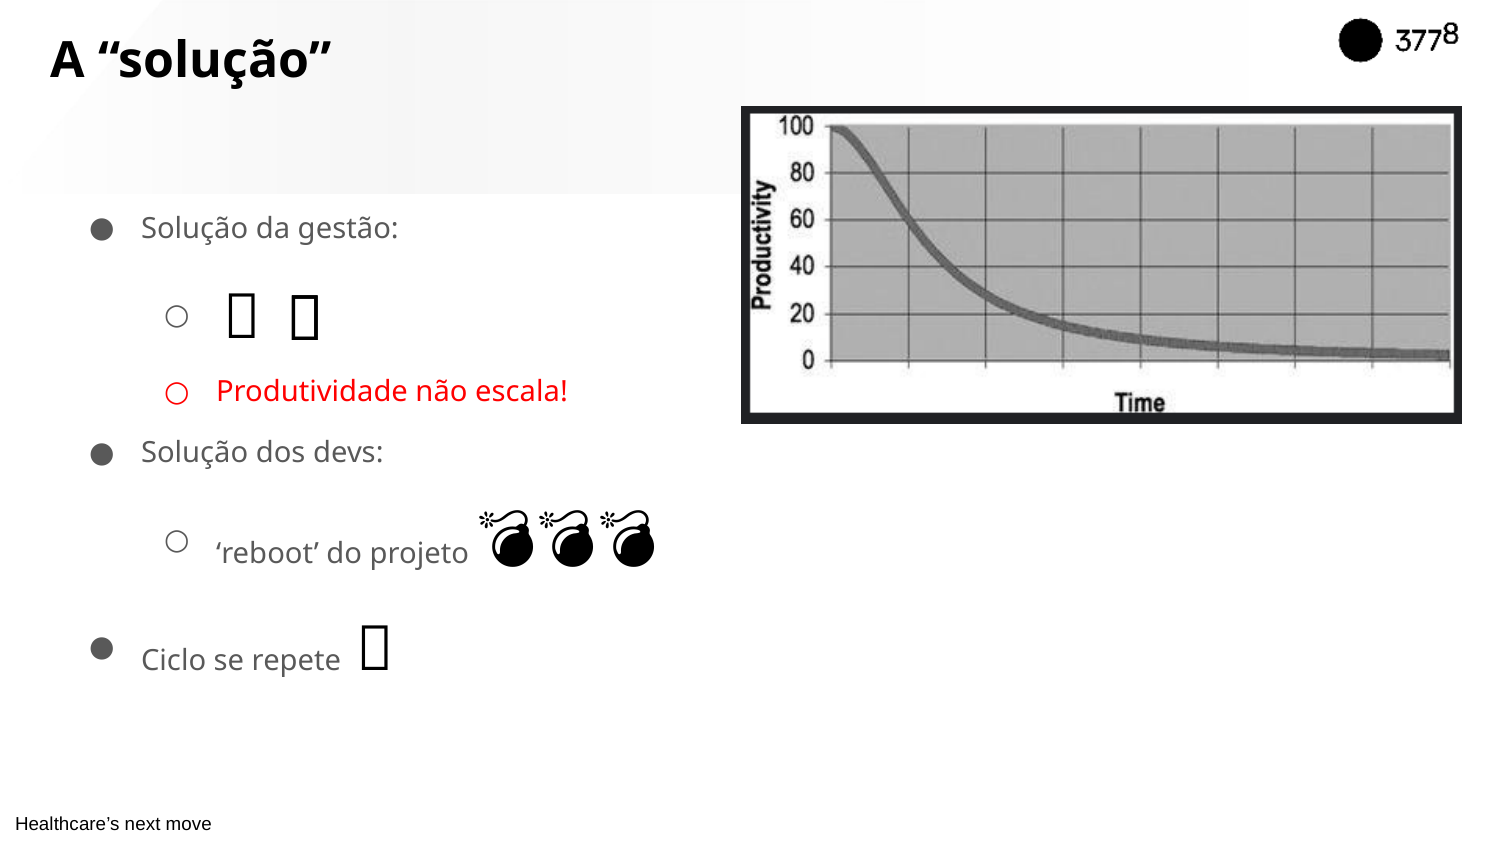

# A “solução”
Solução da gestão:
 👨‍💻
👩‍💻👨‍💻
👩‍💻👨‍💻👩‍💻👨‍💻
👩‍💻👨‍💻👩‍💻👨‍💻👩‍💻👨‍💻👩‍💻👨‍💻
Produtividade não escala!
Solução dos devs:
‘reboot’ do projeto 💣💣💣
Ciclo se repete 🔄